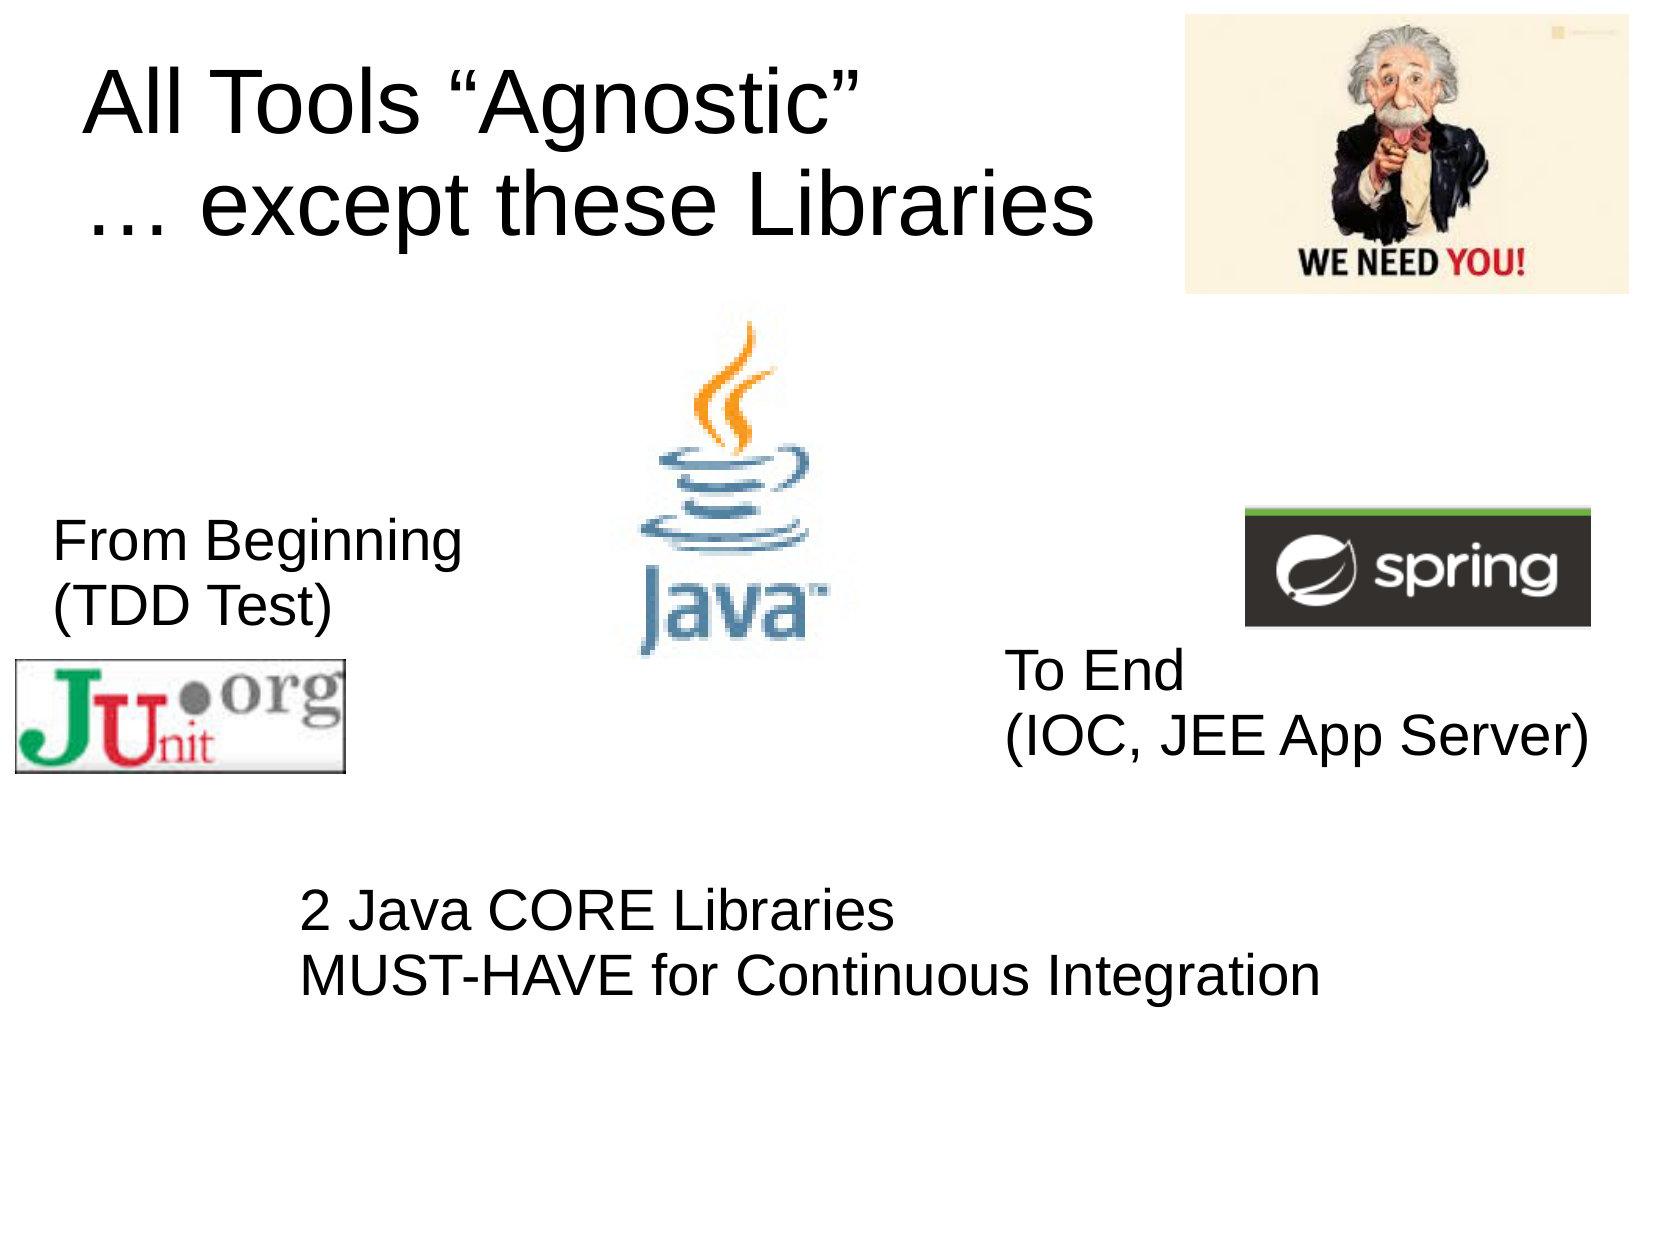

# All Tools “Agnostic” … except these Libraries
From Beginning
(TDD Test)
To End
(IOC, JEE App Server)
2 Java CORE Libraries
MUST-HAVE for Continuous Integration